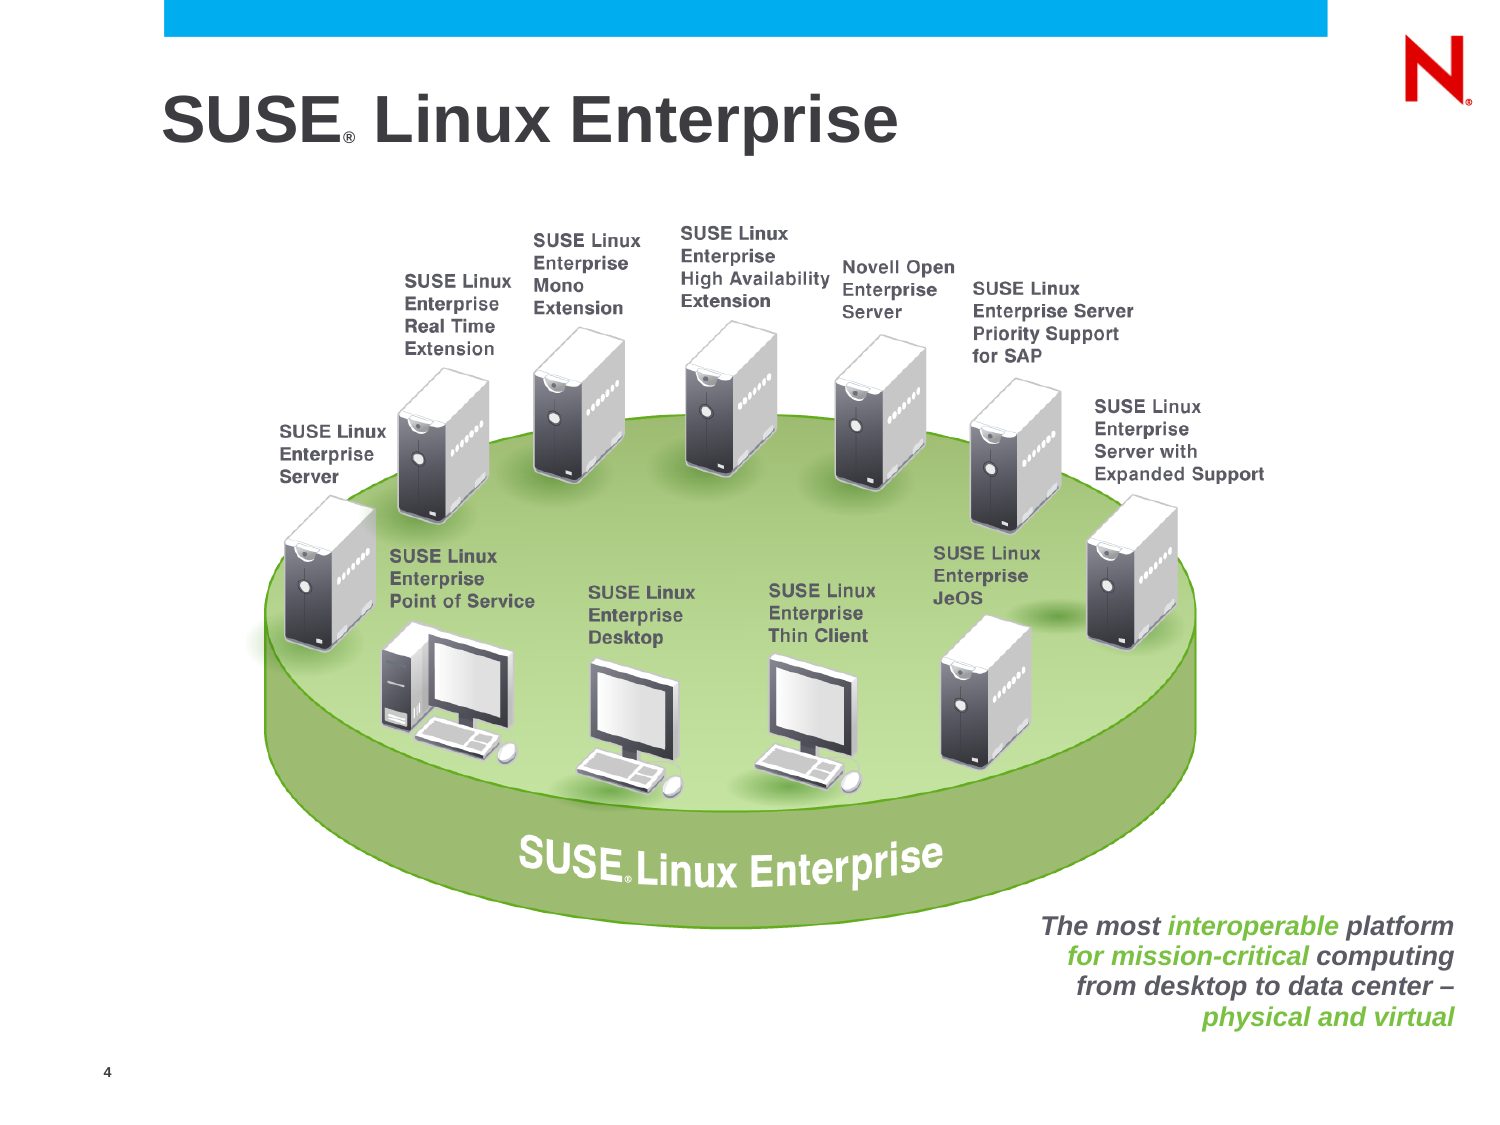

SUSE® Linux Enterprise
The most interoperable platform for mission-critical computing from desktop to data center – physical and virtual